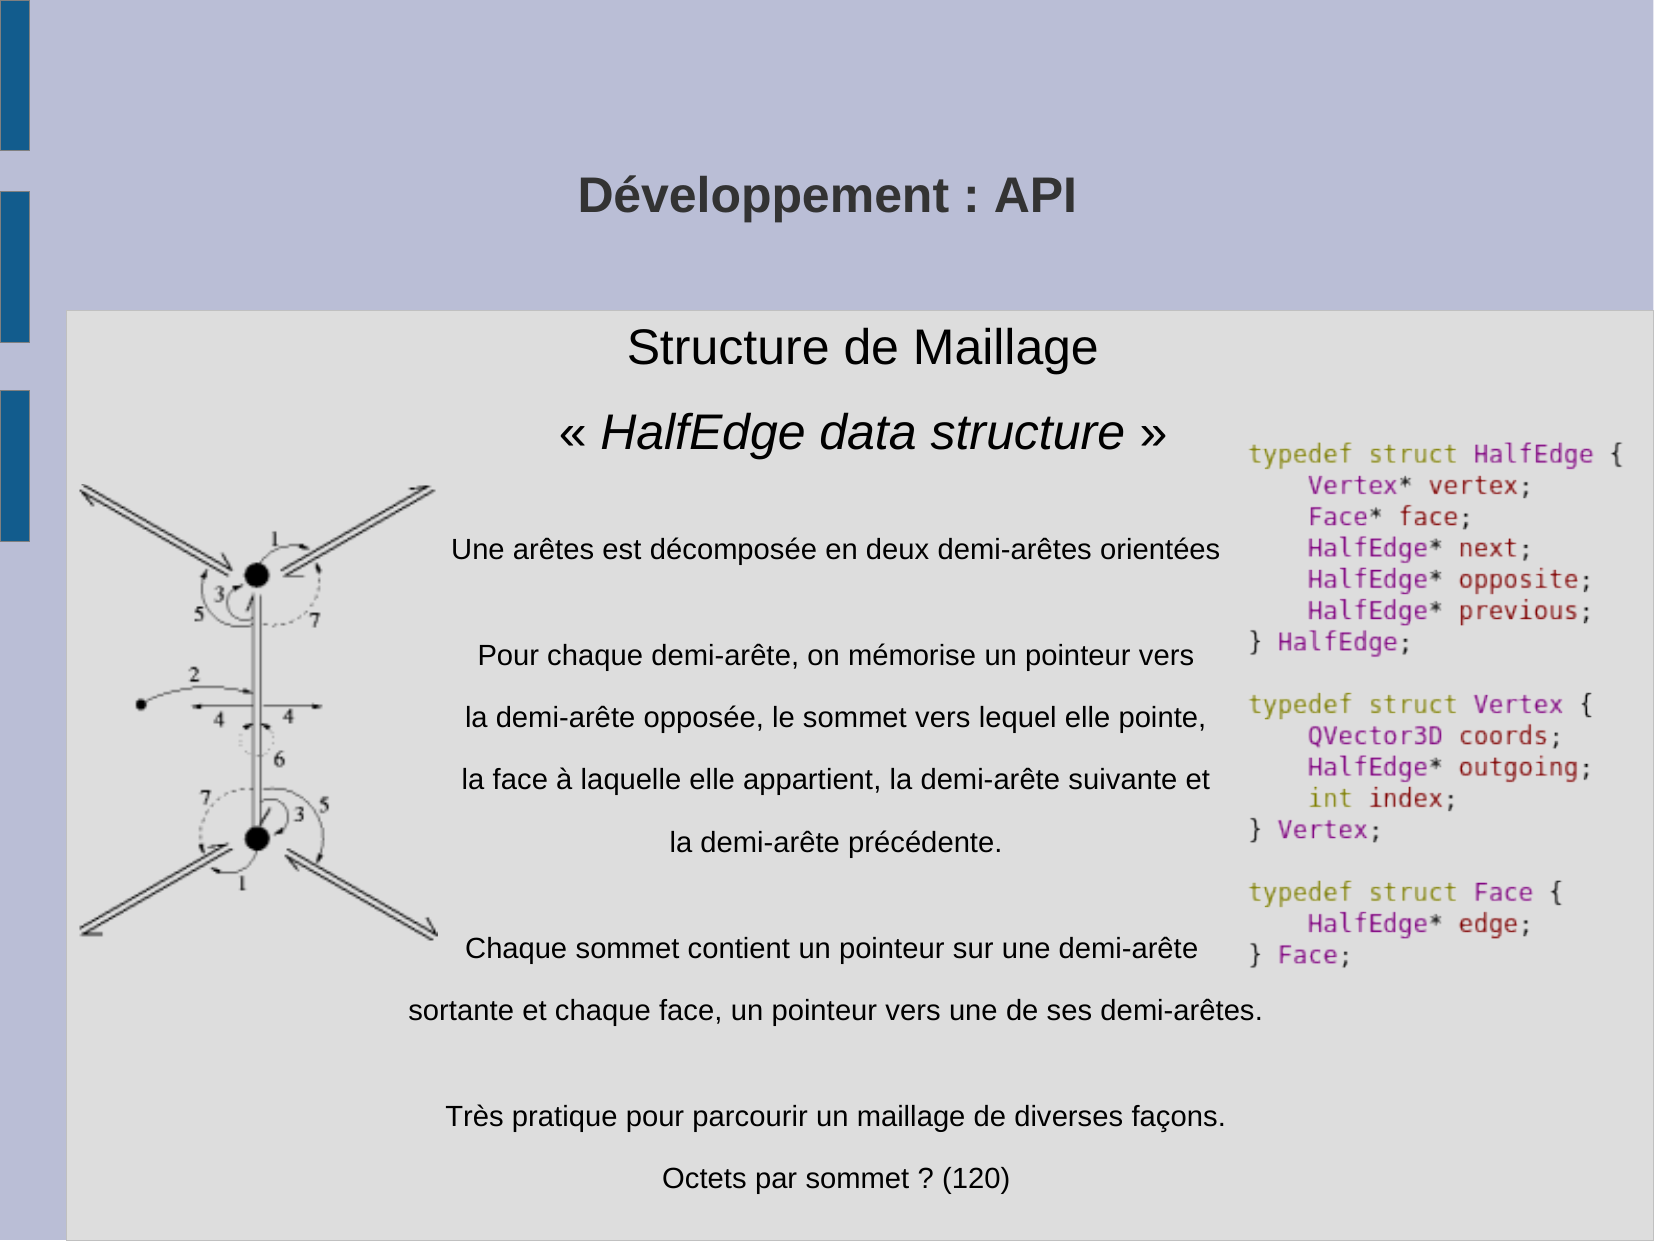

# Développement : API
Structure de Maillage
« HalfEdge data structure »
Une arêtes est décomposée en deux demi-arêtes orientées
Pour chaque demi-arête, on mémorise un pointeur vers
la demi-arête opposée, le sommet vers lequel elle pointe,
la face à laquelle elle appartient, la demi-arête suivante et
la demi-arête précédente.
Chaque sommet contient un pointeur sur une demi-arête
sortante et chaque face, un pointeur vers une de ses demi-arêtes.
Très pratique pour parcourir un maillage de diverses façons.
Octets par sommet ? (120)